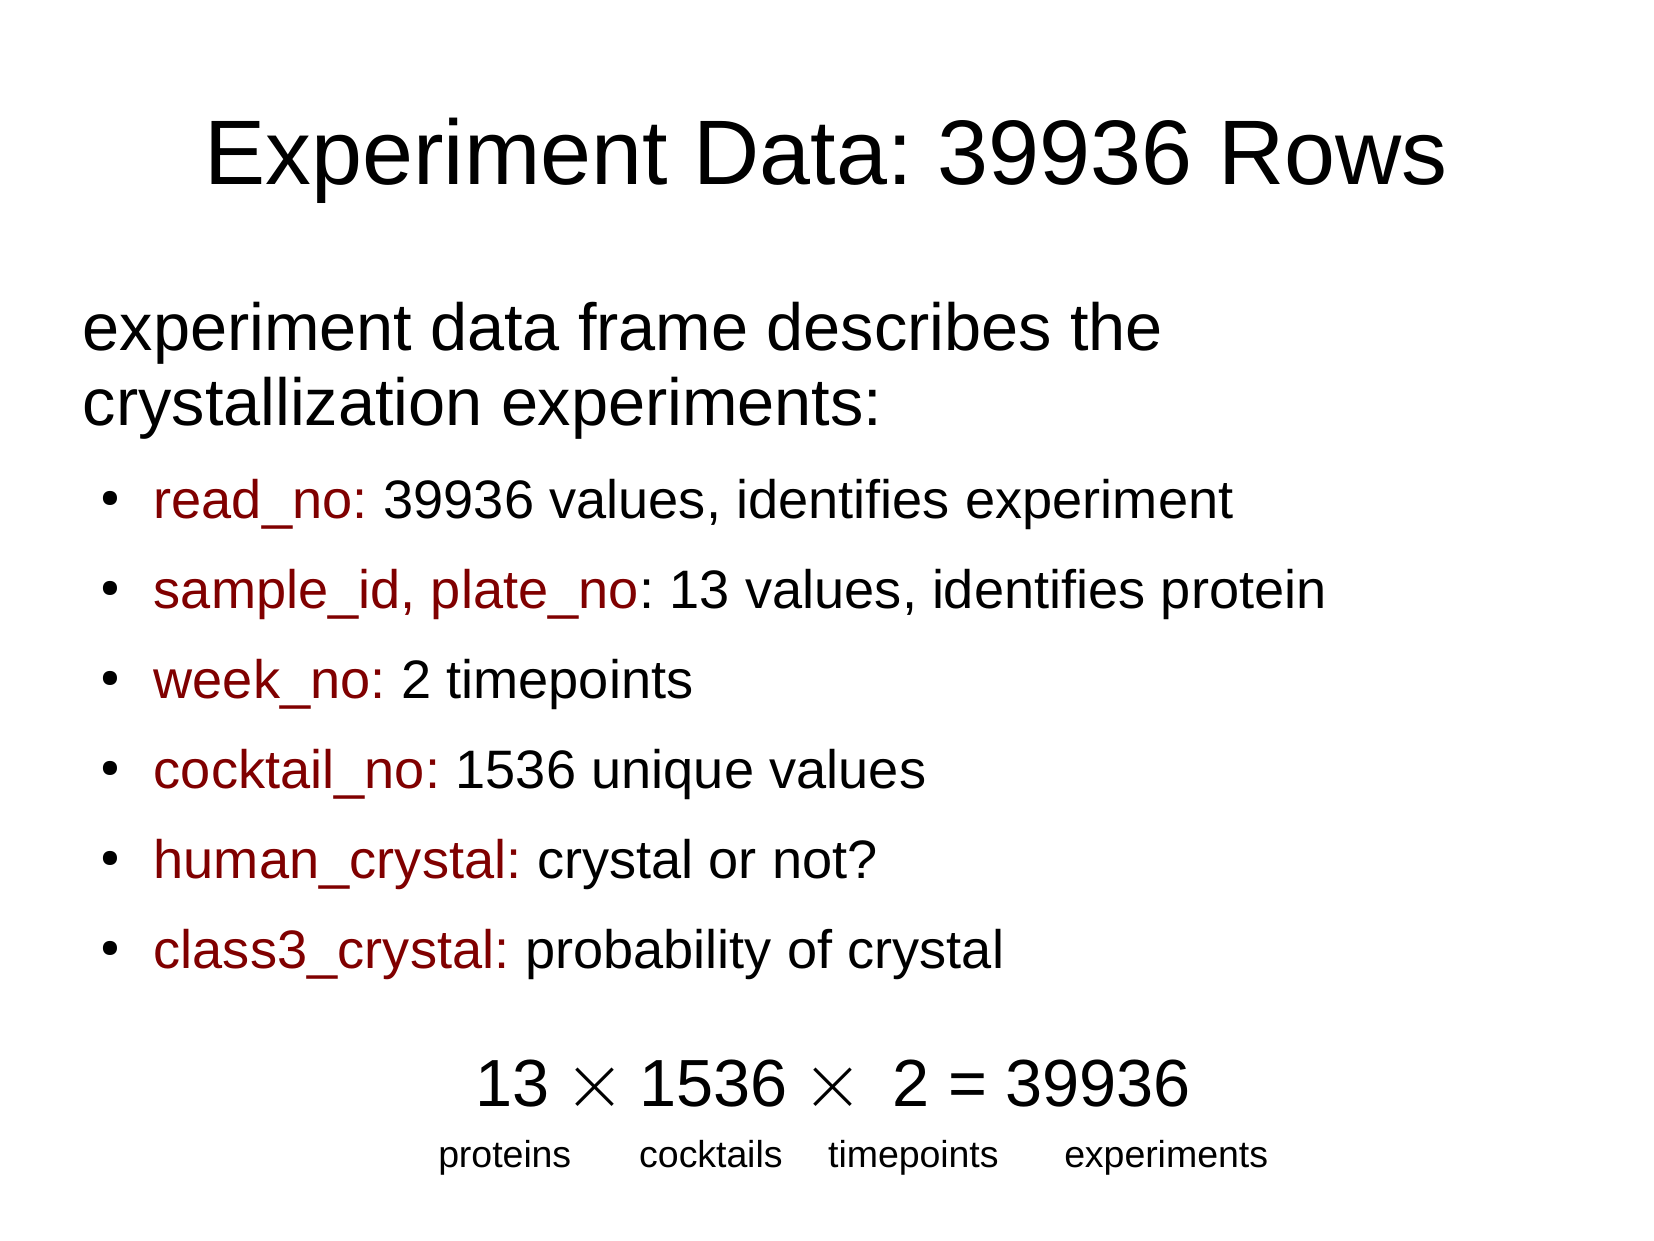

# Experiment Data: 39936 Rows
experiment data frame describes the crystallization experiments:
read_no: 39936 values, identifies experiment
sample_id, plate_no: 13 values, identifies protein
week_no: 2 timepoints
cocktail_no: 1536 unique values
human_crystal: crystal or not?
class3_crystal: probability of crystal
13 × 1536 × 2 = 39936
proteins
cocktails
timepoints
experiments